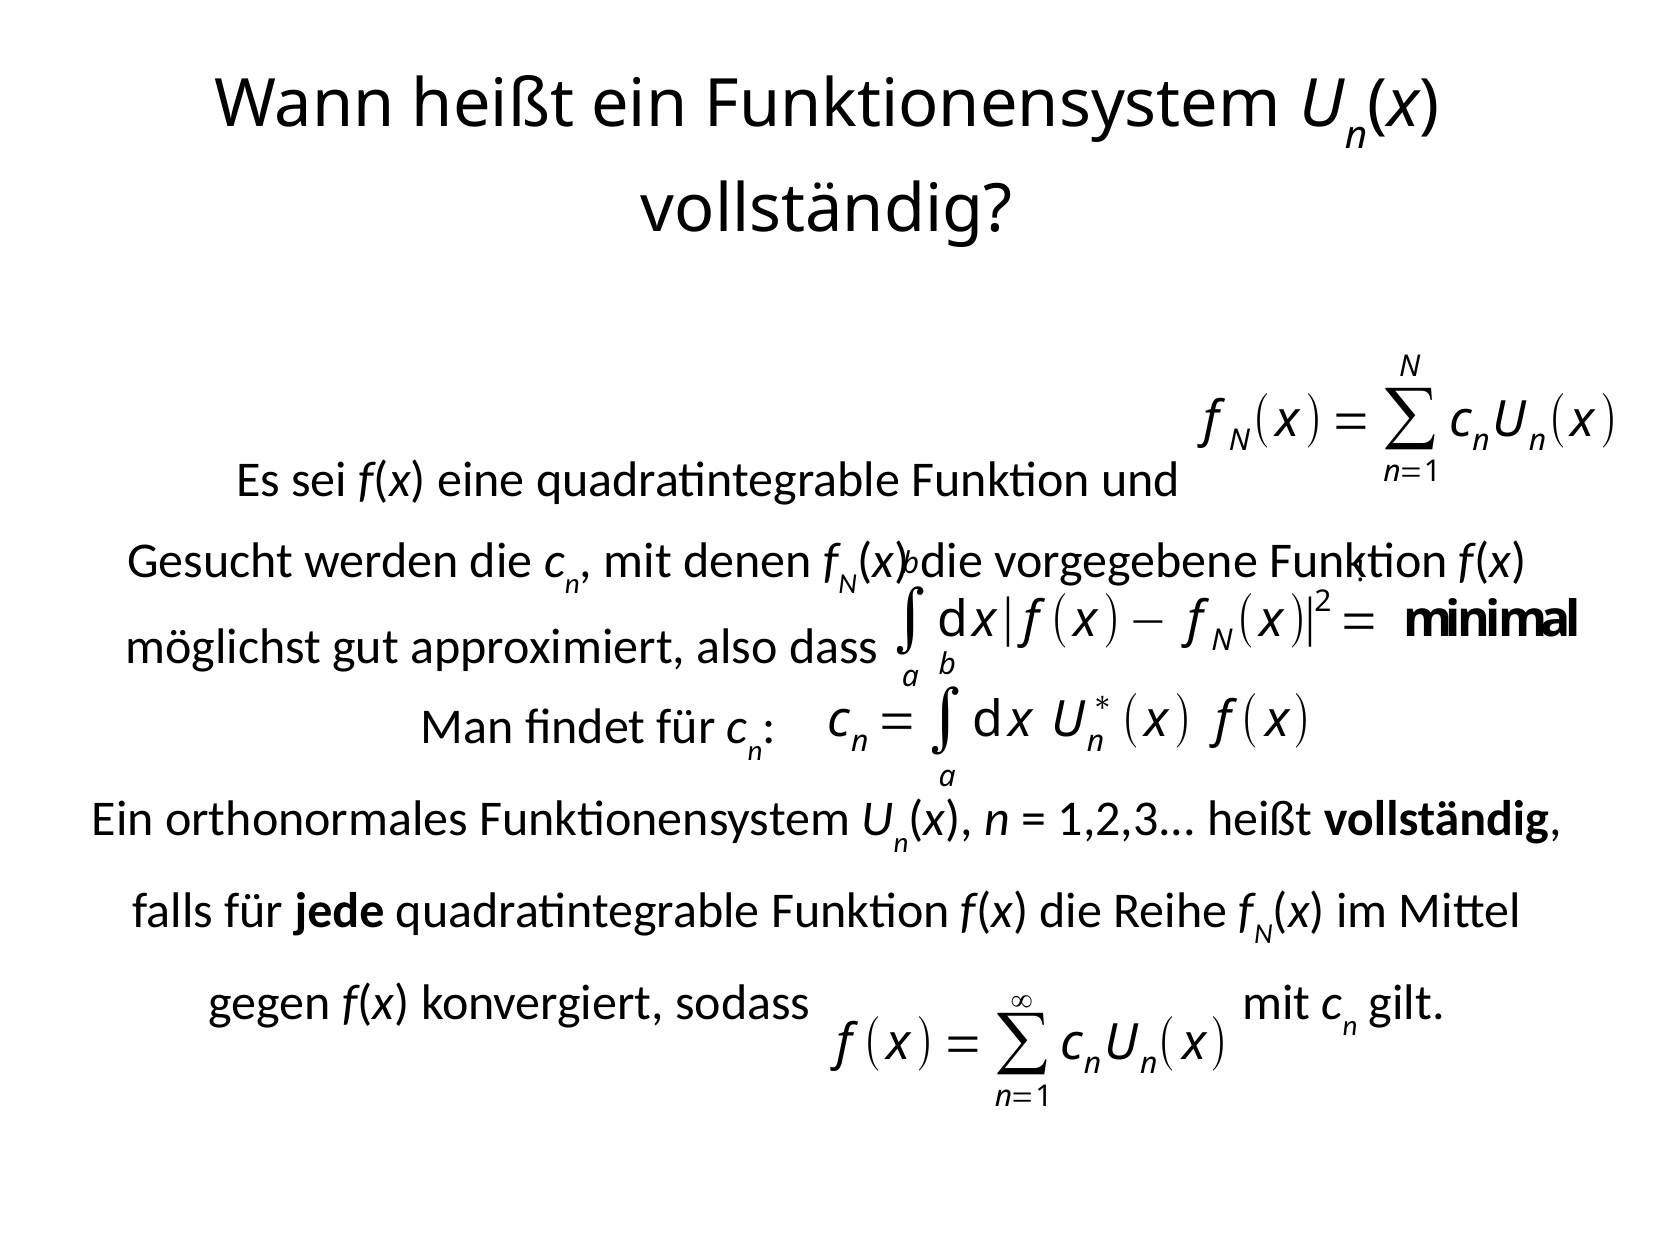

# Wann heißt ein Funktionensystem Un(x) vollständig?
Es sei f(x) eine quadratintegrable Funktion und
Gesucht werden die cn, mit denen fN(x) die vorgegebene Funktion f(x) möglichst gut approximiert, also dass
Man findet für cn:
Ein orthonormales Funktionensystem Un(x), n = 1,2,3... heißt vollständig, falls für jede quadratintegrable Funktion f(x) die Reihe fN(x) im Mittel gegen f(x) konvergiert, sodass						mit cn gilt.